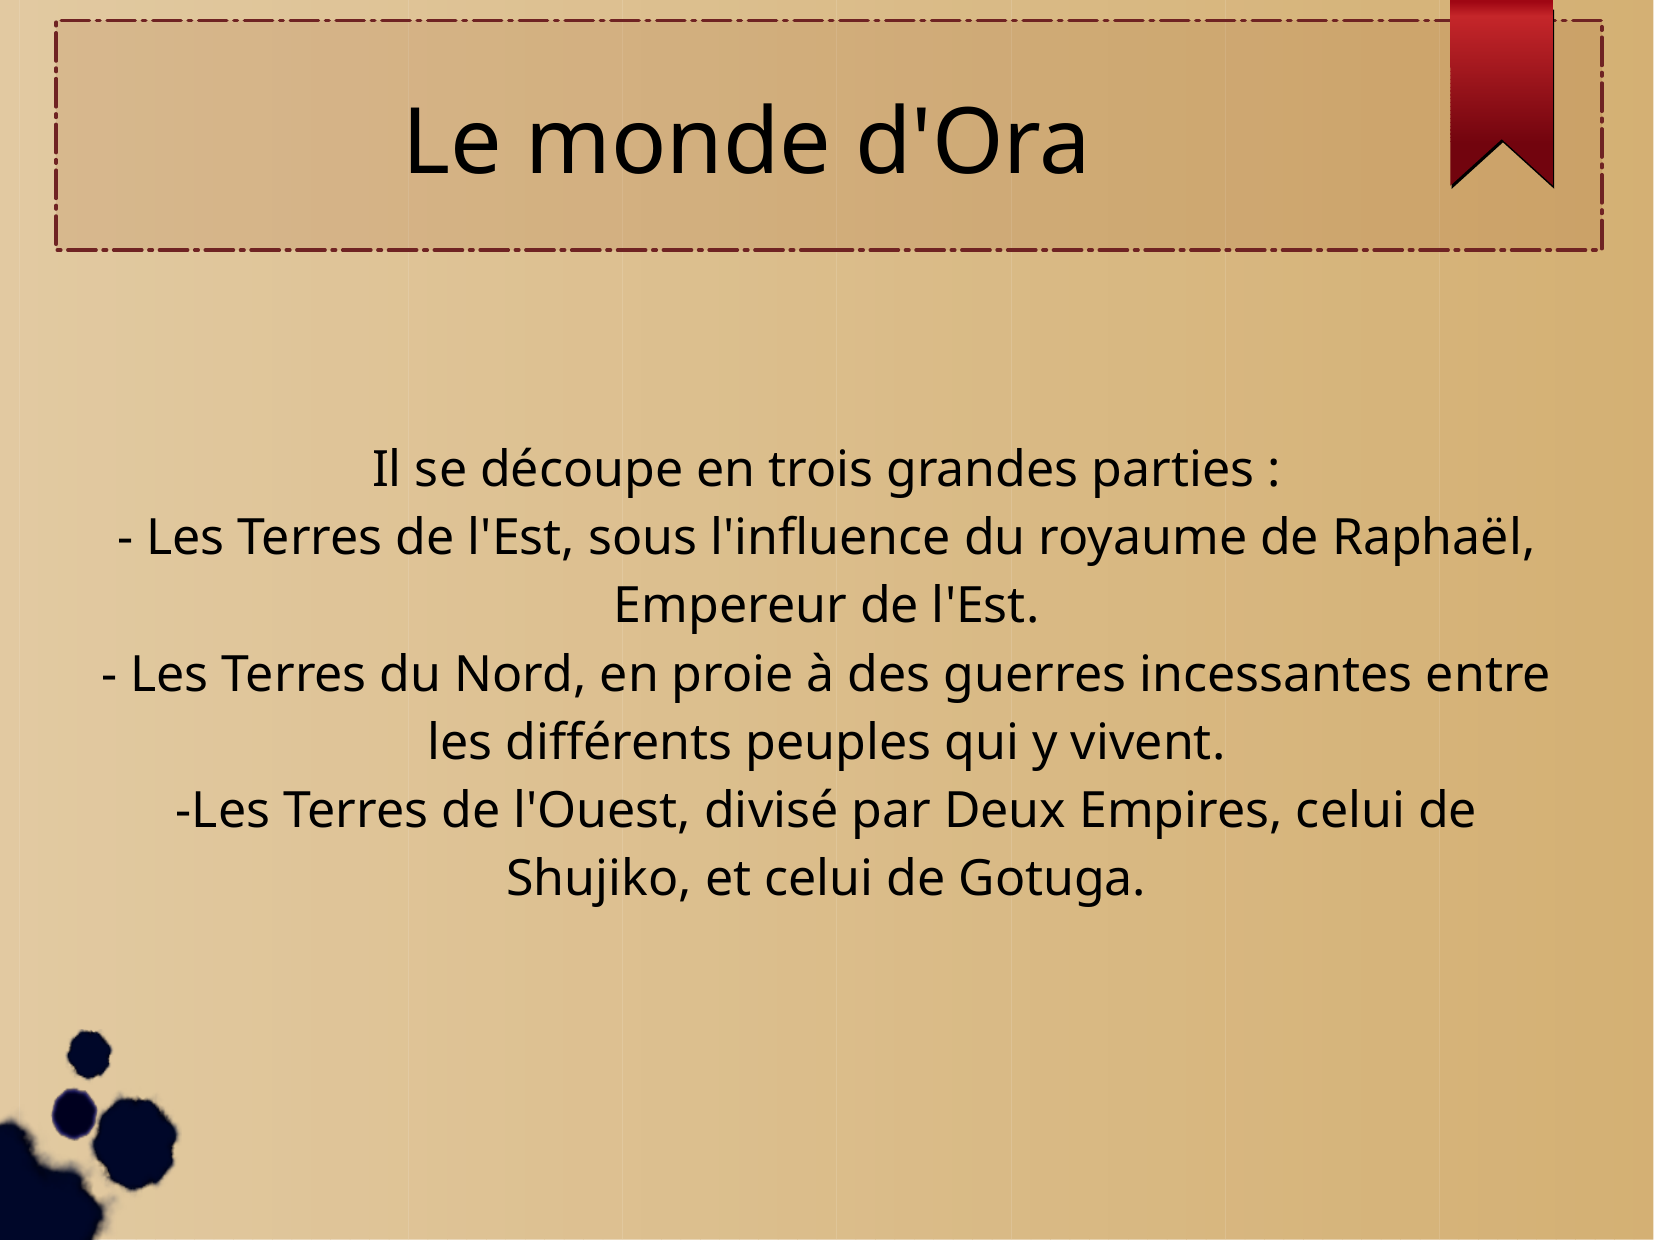

Le monde d'Ora
# Il se découpe en trois grandes parties :
- Les Terres de l'Est, sous l'influence du royaume de Raphaël, Empereur de l'Est.
- Les Terres du Nord, en proie à des guerres incessantes entre les différents peuples qui y vivent.
-Les Terres de l'Ouest, divisé par Deux Empires, celui de Shujiko, et celui de Gotuga.